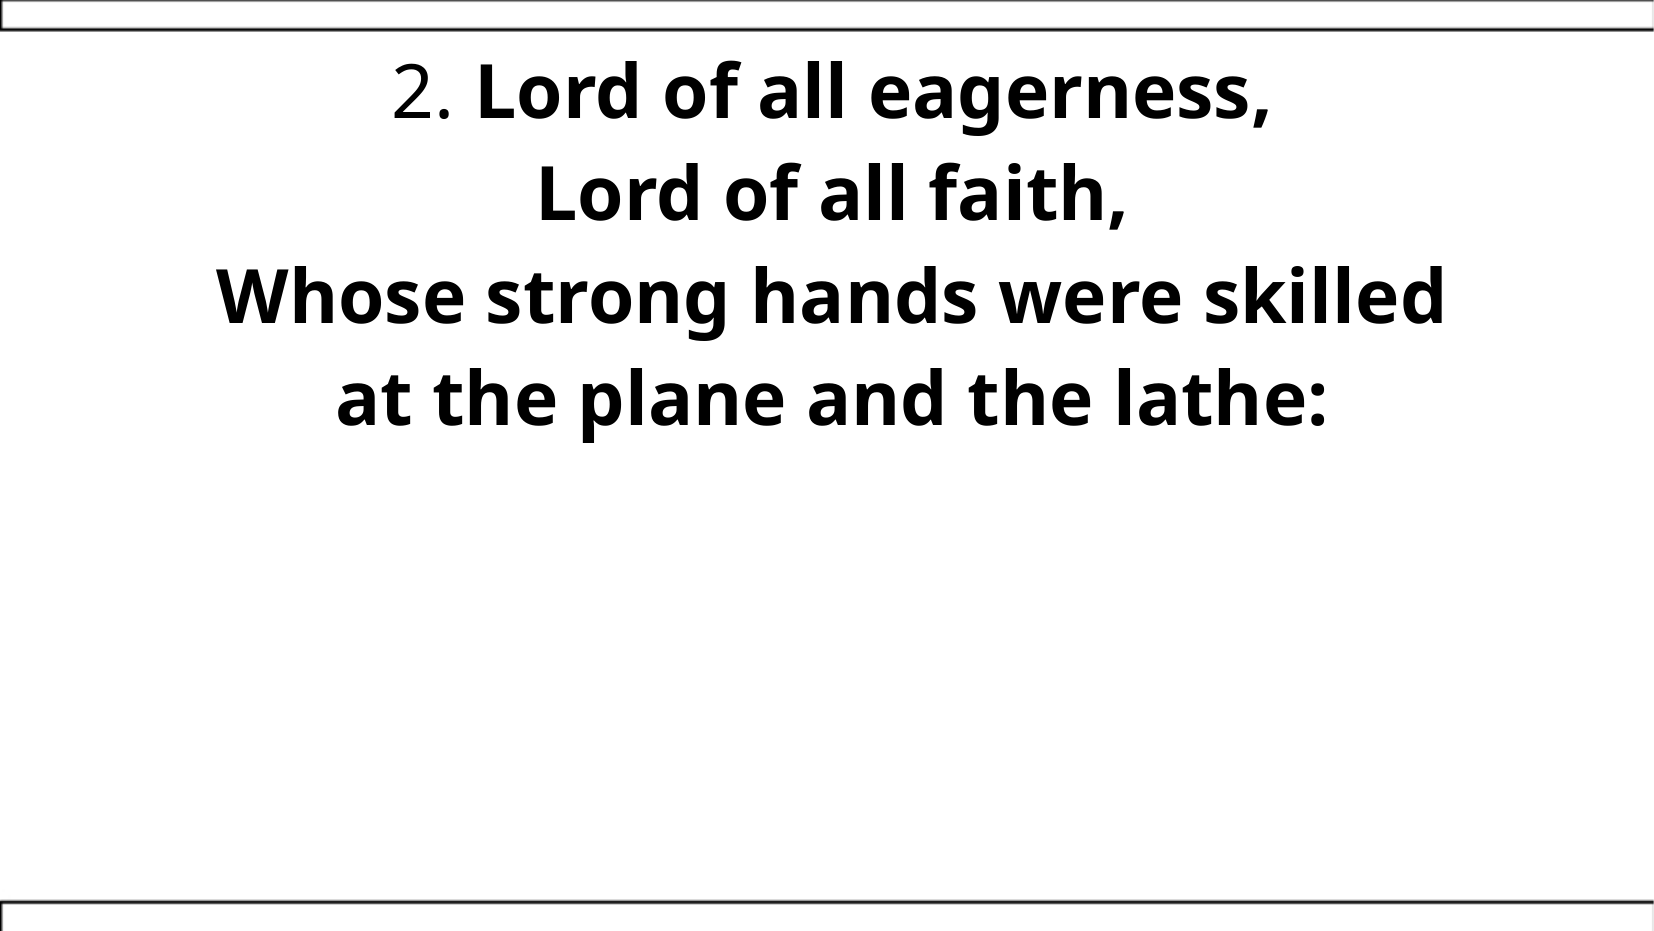

2. Lord of all eagerness,
Lord of all faith,
Whose strong hands were skilled
at the plane and the lathe: